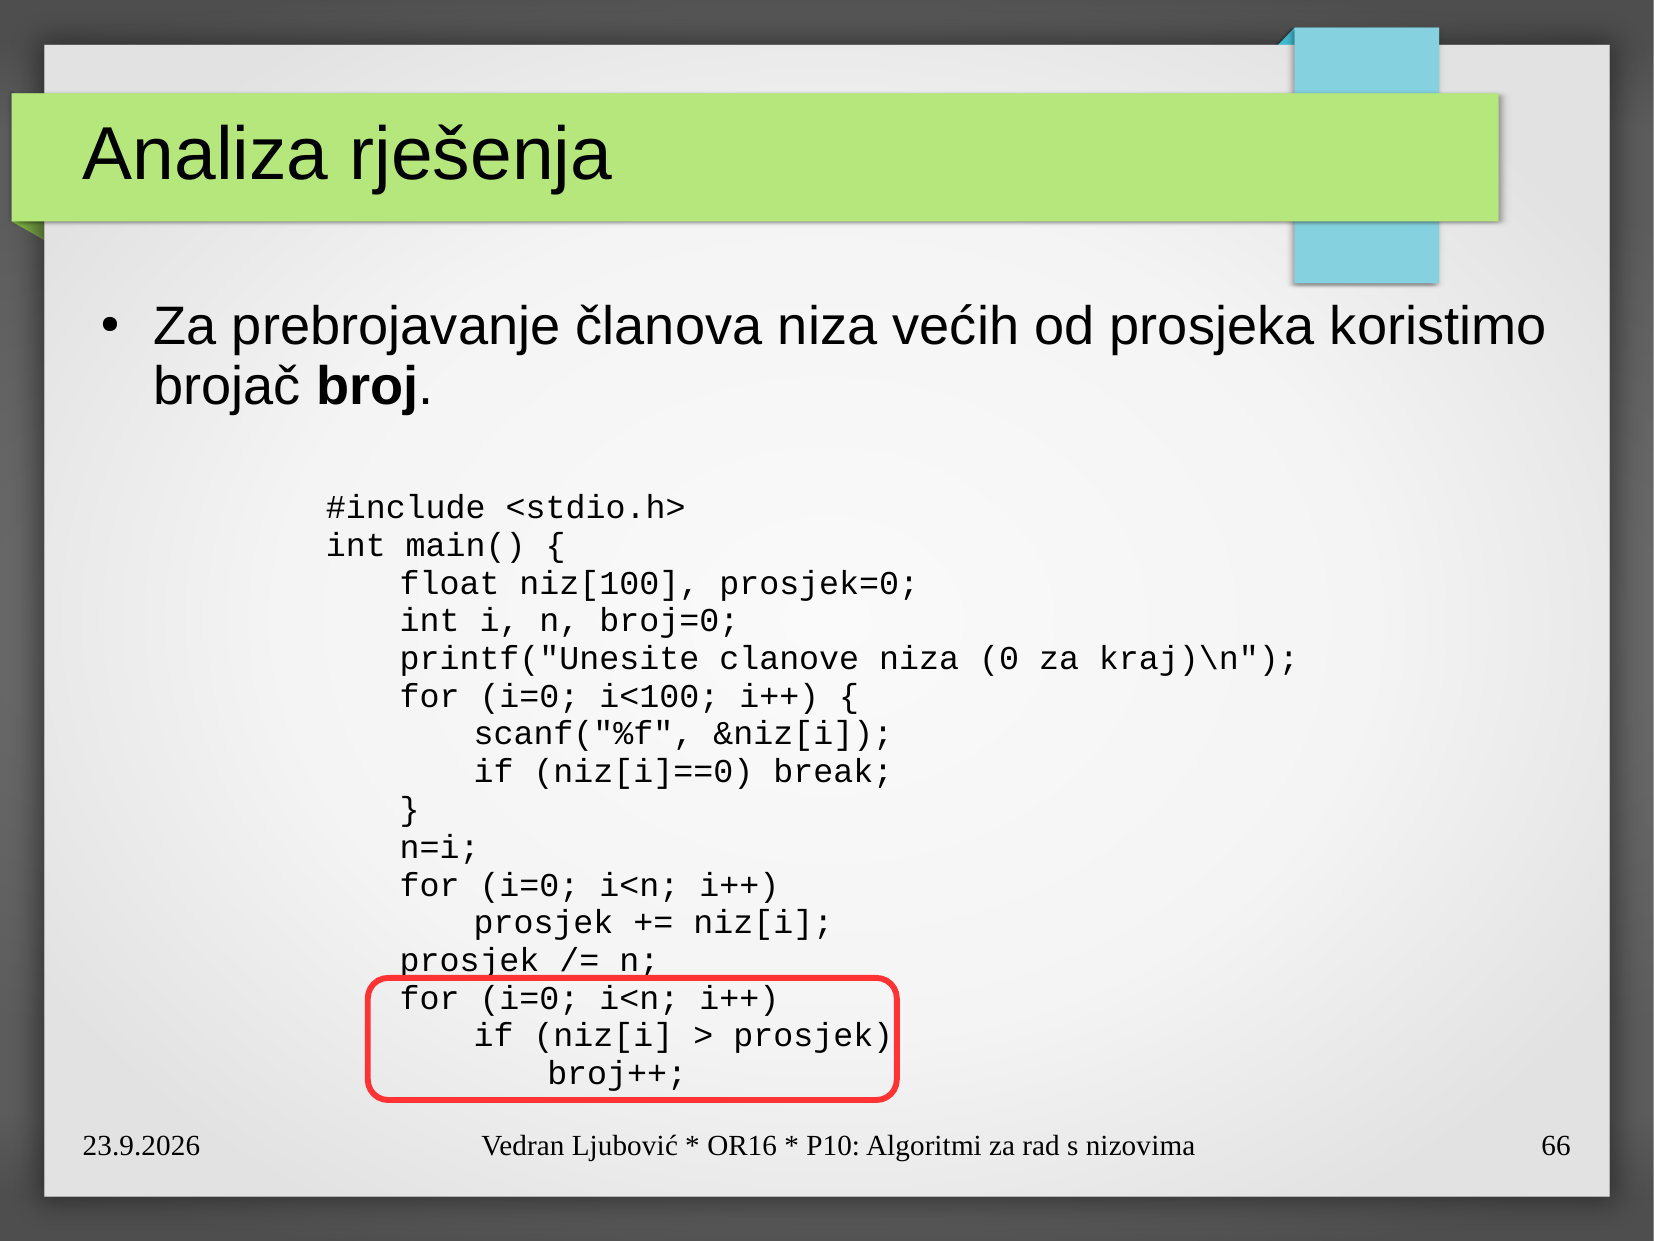

# Analiza rješenja
Za prebrojavanje članova niza većih od prosjeka koristimo brojač broj.
#include <stdio.h>
int main() {
	float niz[100], prosjek=0;
	int i, n, broj=0;
	printf("Unesite clanove niza (0 za kraj)\n");
	for (i=0; i<100; i++) {
		scanf("%f", &niz[i]);
		if (niz[i]==0) break;
	}
	n=i;
	for (i=0; i<n; i++)
		prosjek += niz[i];
	prosjek /= n;
	for (i=0; i<n; i++)
		if (niz[i] > prosjek)
			broj++;
Vedran Ljubović * OR16 * P10: Algoritmi za rad s nizovima
66